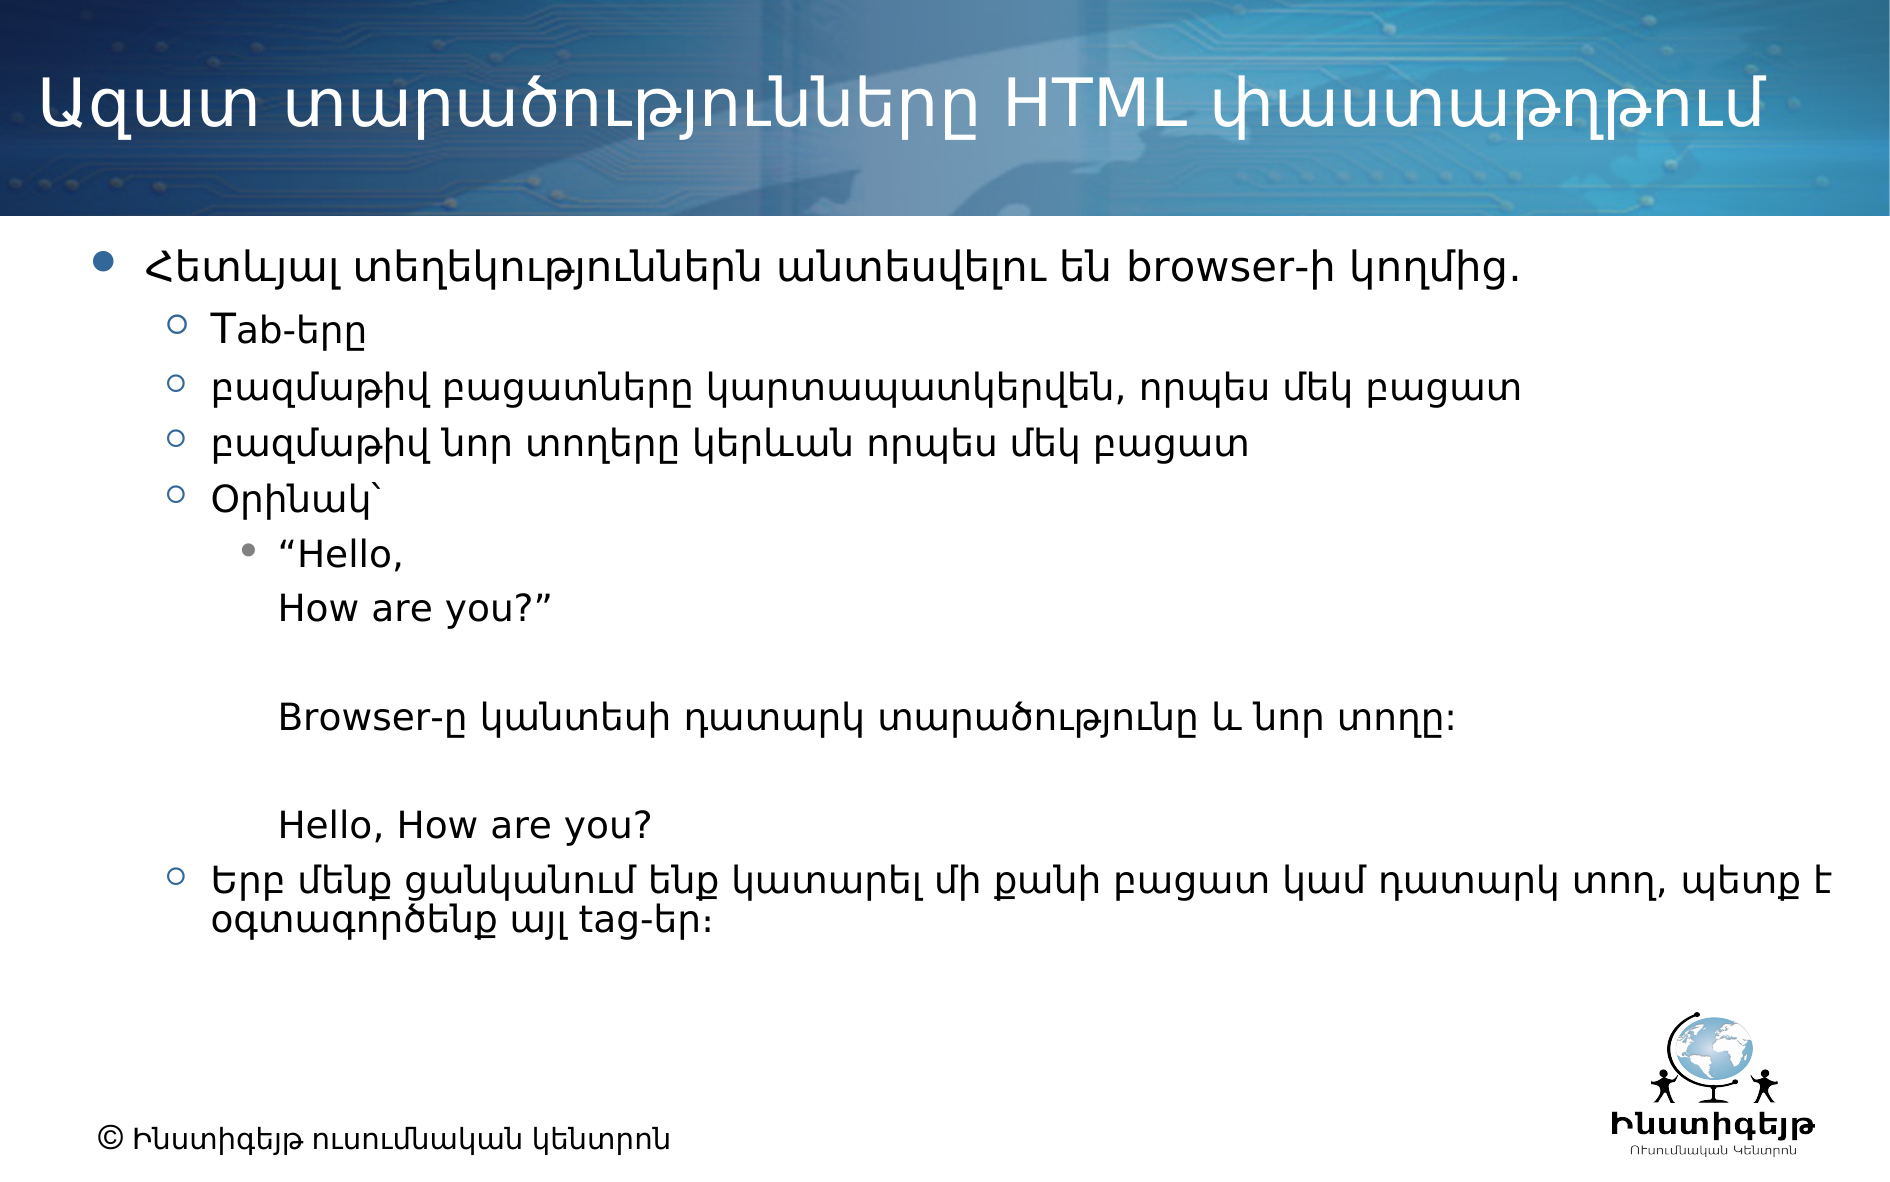

Ազատ տարածությունները HTML փաստաթղթում
# Հետևյալ տեղեկություններն անտեսվելու են browser-ի կողմից․
Tab-երը
բազմաթիվ բացատները կարտապատկերվեն, որպես մեկ բացատ
բազմաթիվ նոր տողերը կերևան որպես մեկ բացատ
Օրինակ՝
“Hello,
How are you?”
Browser-ը կանտեսի դատարկ տարածությունը և նոր տողը:
Hello, How are you?
Երբ մենք ցանկանում ենք կատարել մի քանի բացատ կամ դատարկ տող, պետք է օգտագործենք այլ tag-եր։